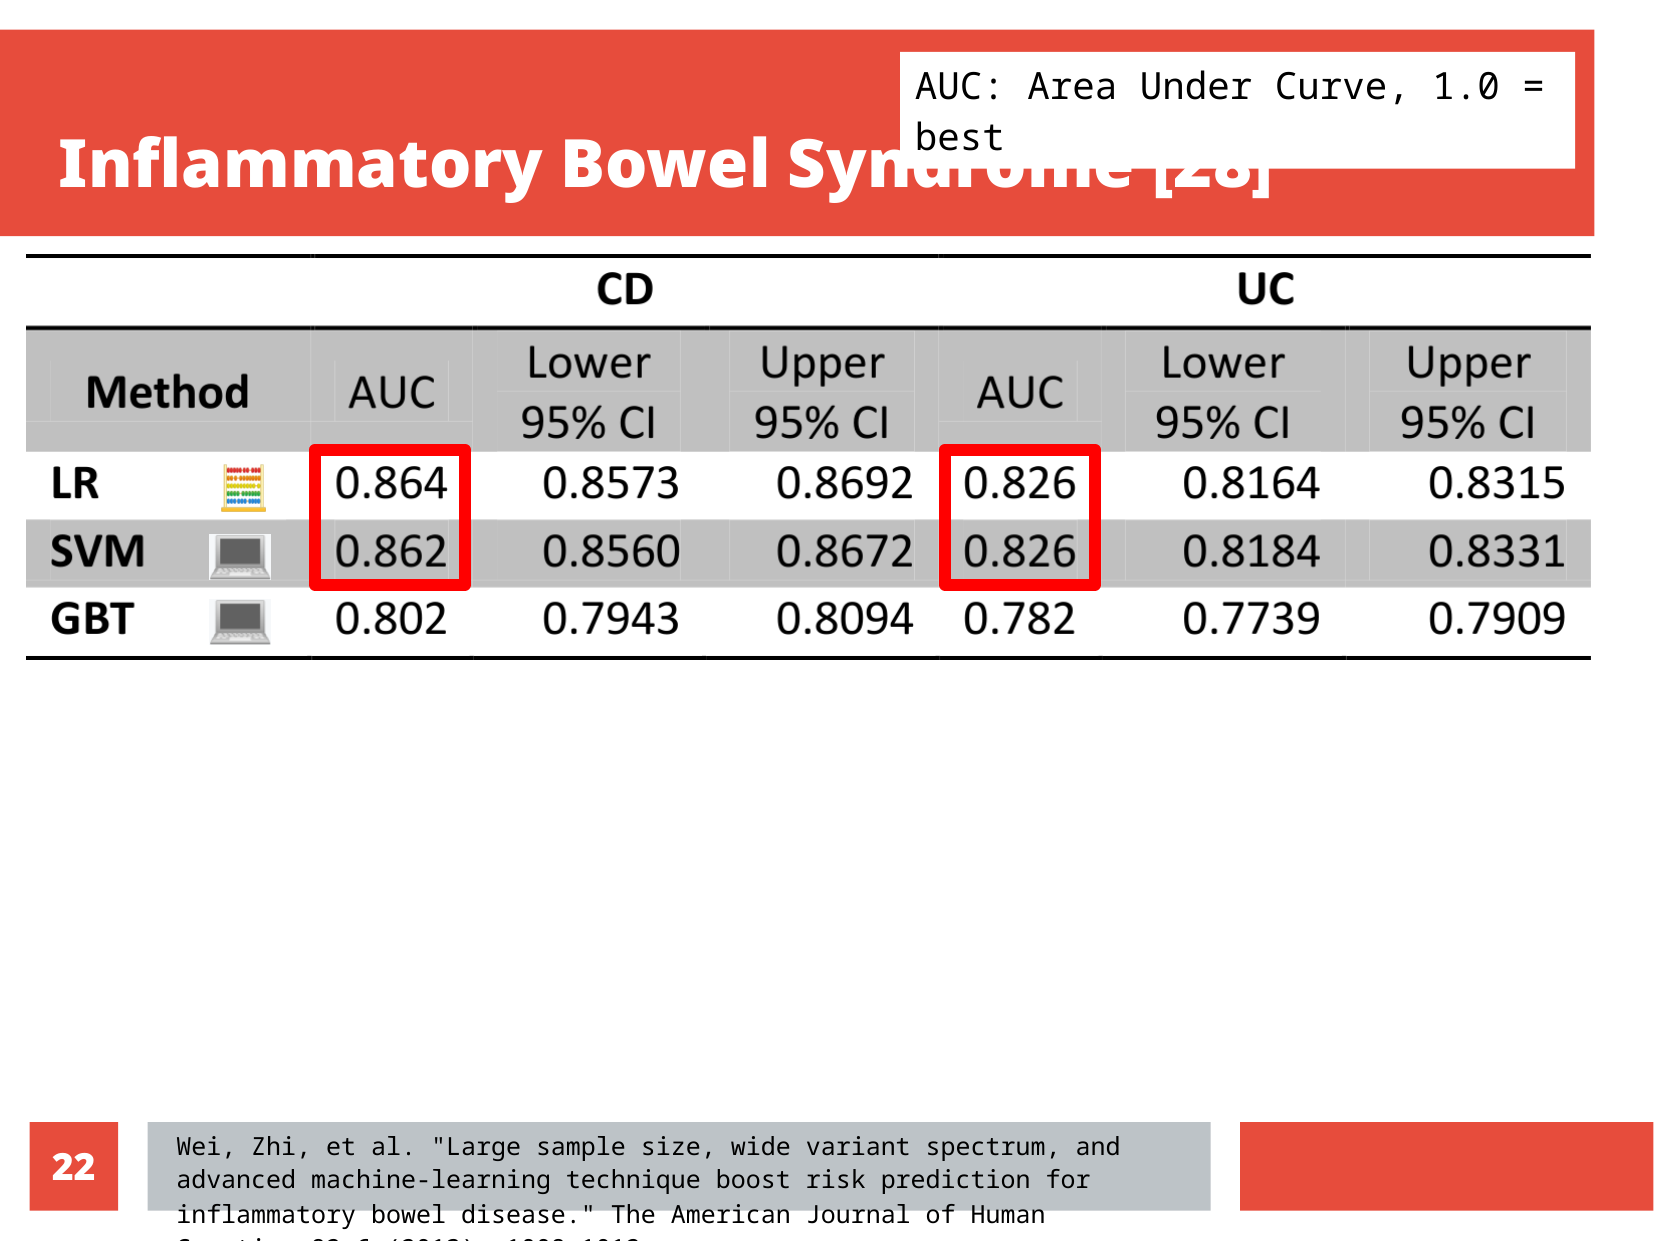

AUC: Area Under Curve, 1.0 = best
# Inflammatory Bowel Syndrome [28]
Wei, Zhi, et al. "Large sample size, wide variant spectrum, and advanced machine-learning technique boost risk prediction for inflammatory bowel disease." The American Journal of Human Genetics 92.6 (2013): 1008-1012.
22